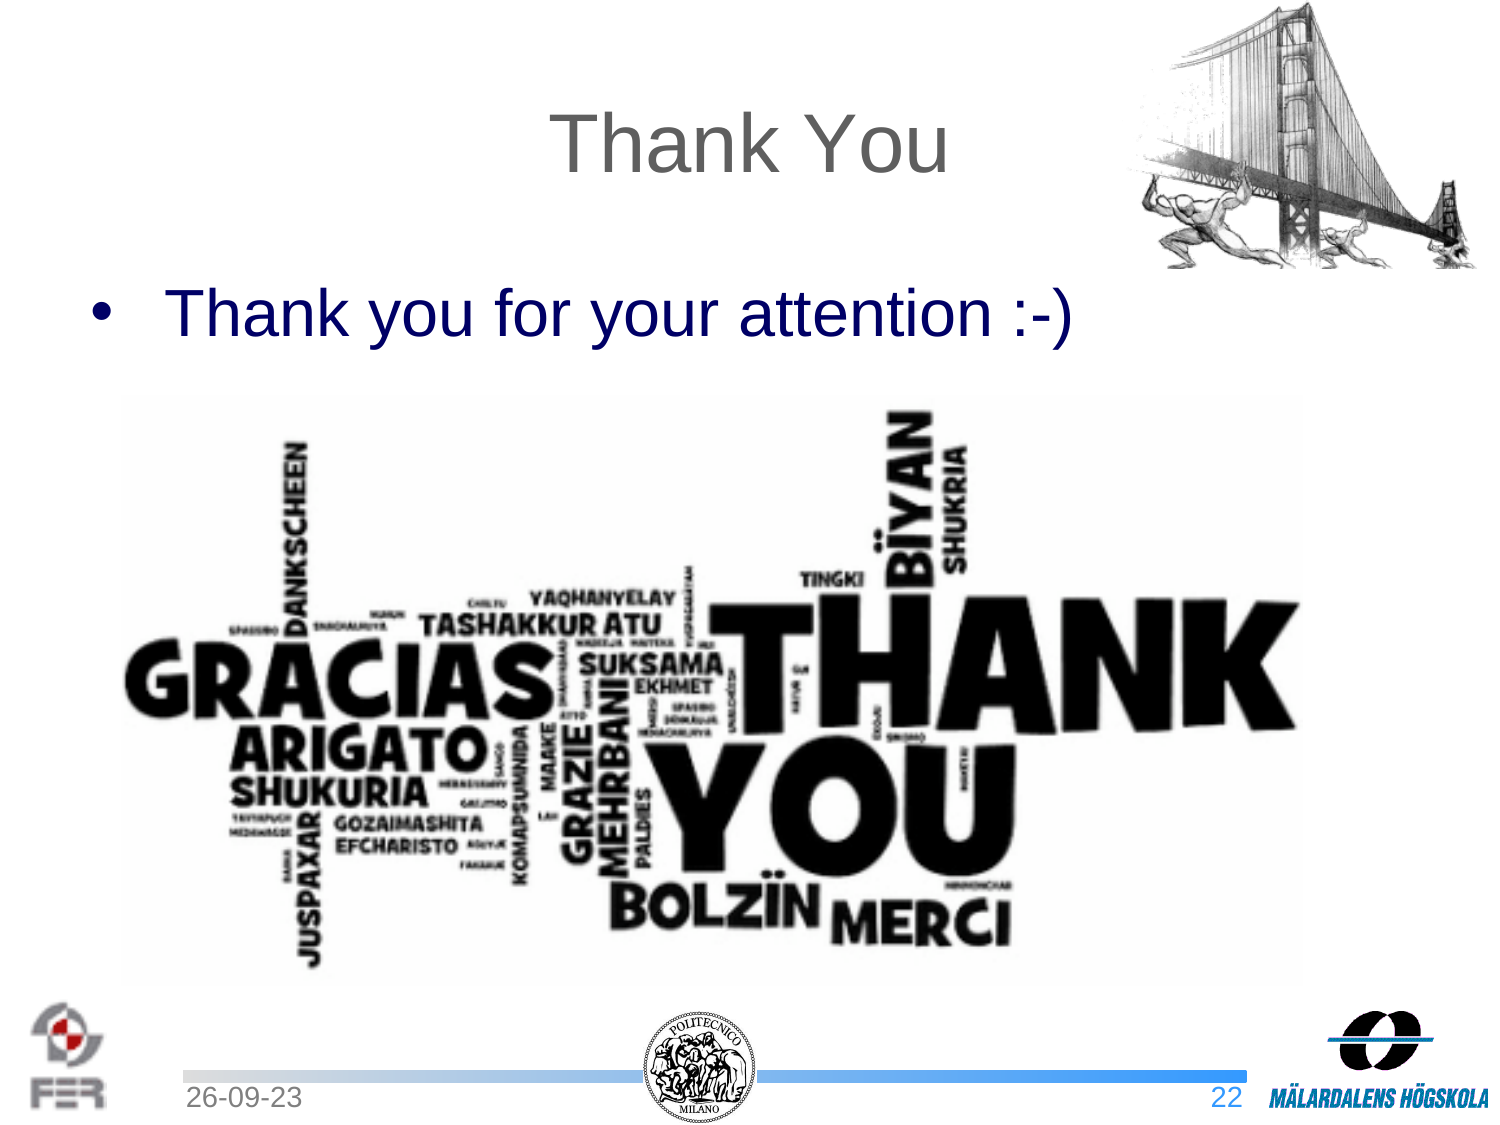

# Thank You
 Thank you for your attention :-)
26-08-21